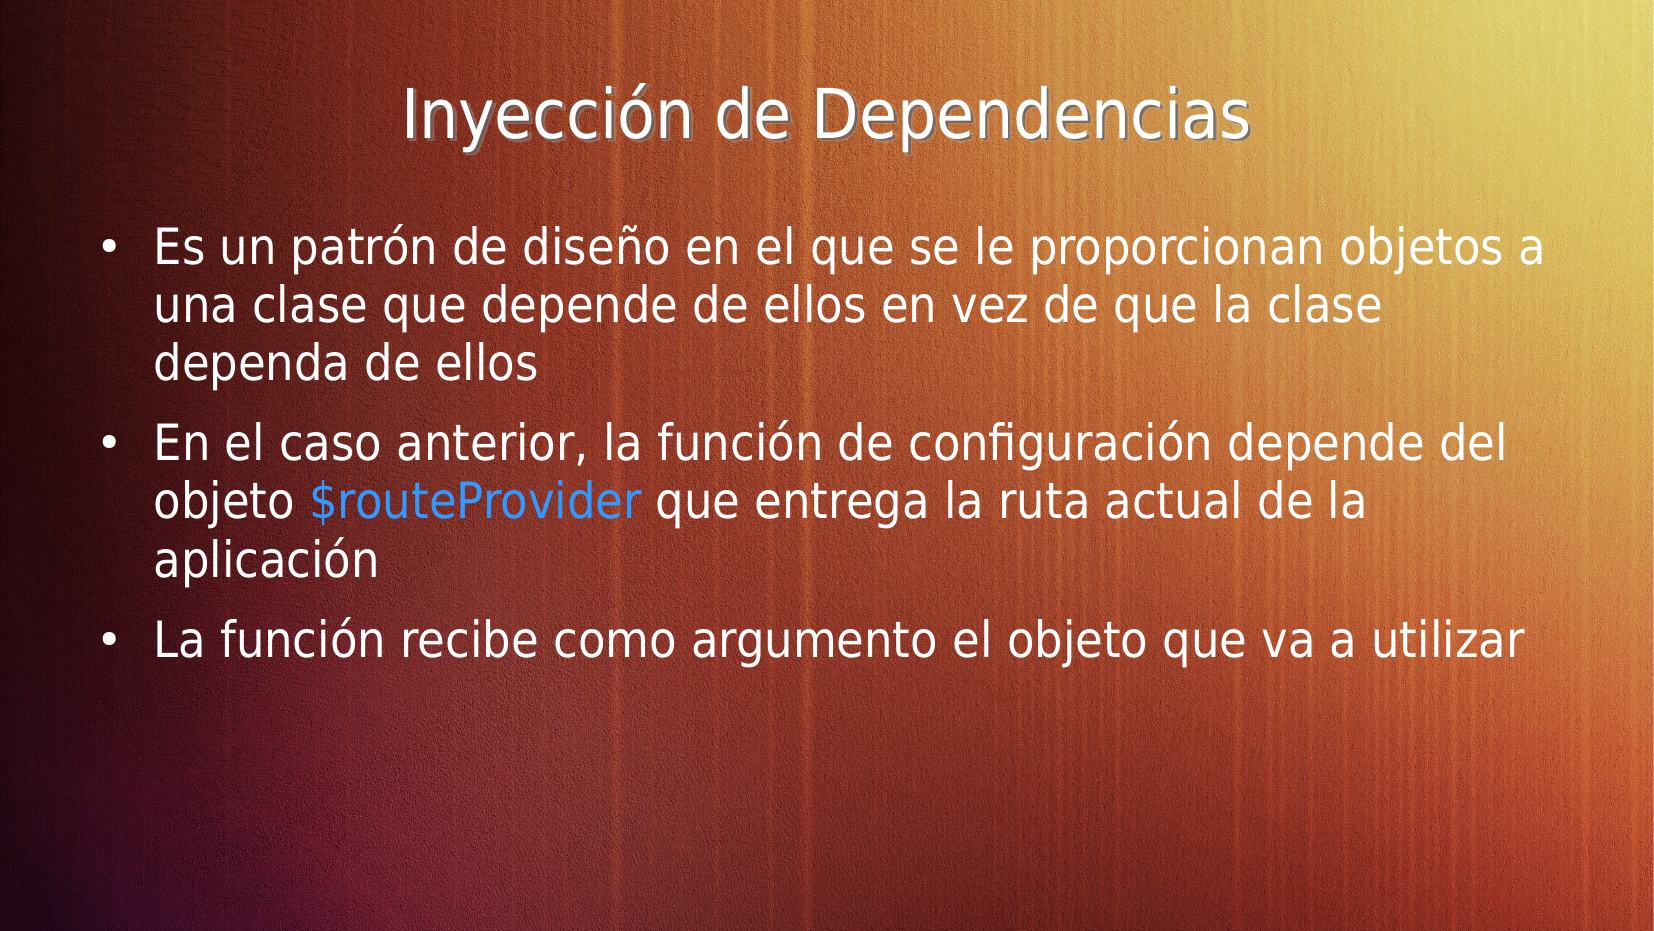

# Inyección de Dependencias
Es un patrón de diseño en el que se le proporcionan objetos a una clase que depende de ellos en vez de que la clase dependa de ellos
En el caso anterior, la función de configuración depende del objeto $routeProvider que entrega la ruta actual de la aplicación
La función recibe como argumento el objeto que va a utilizar